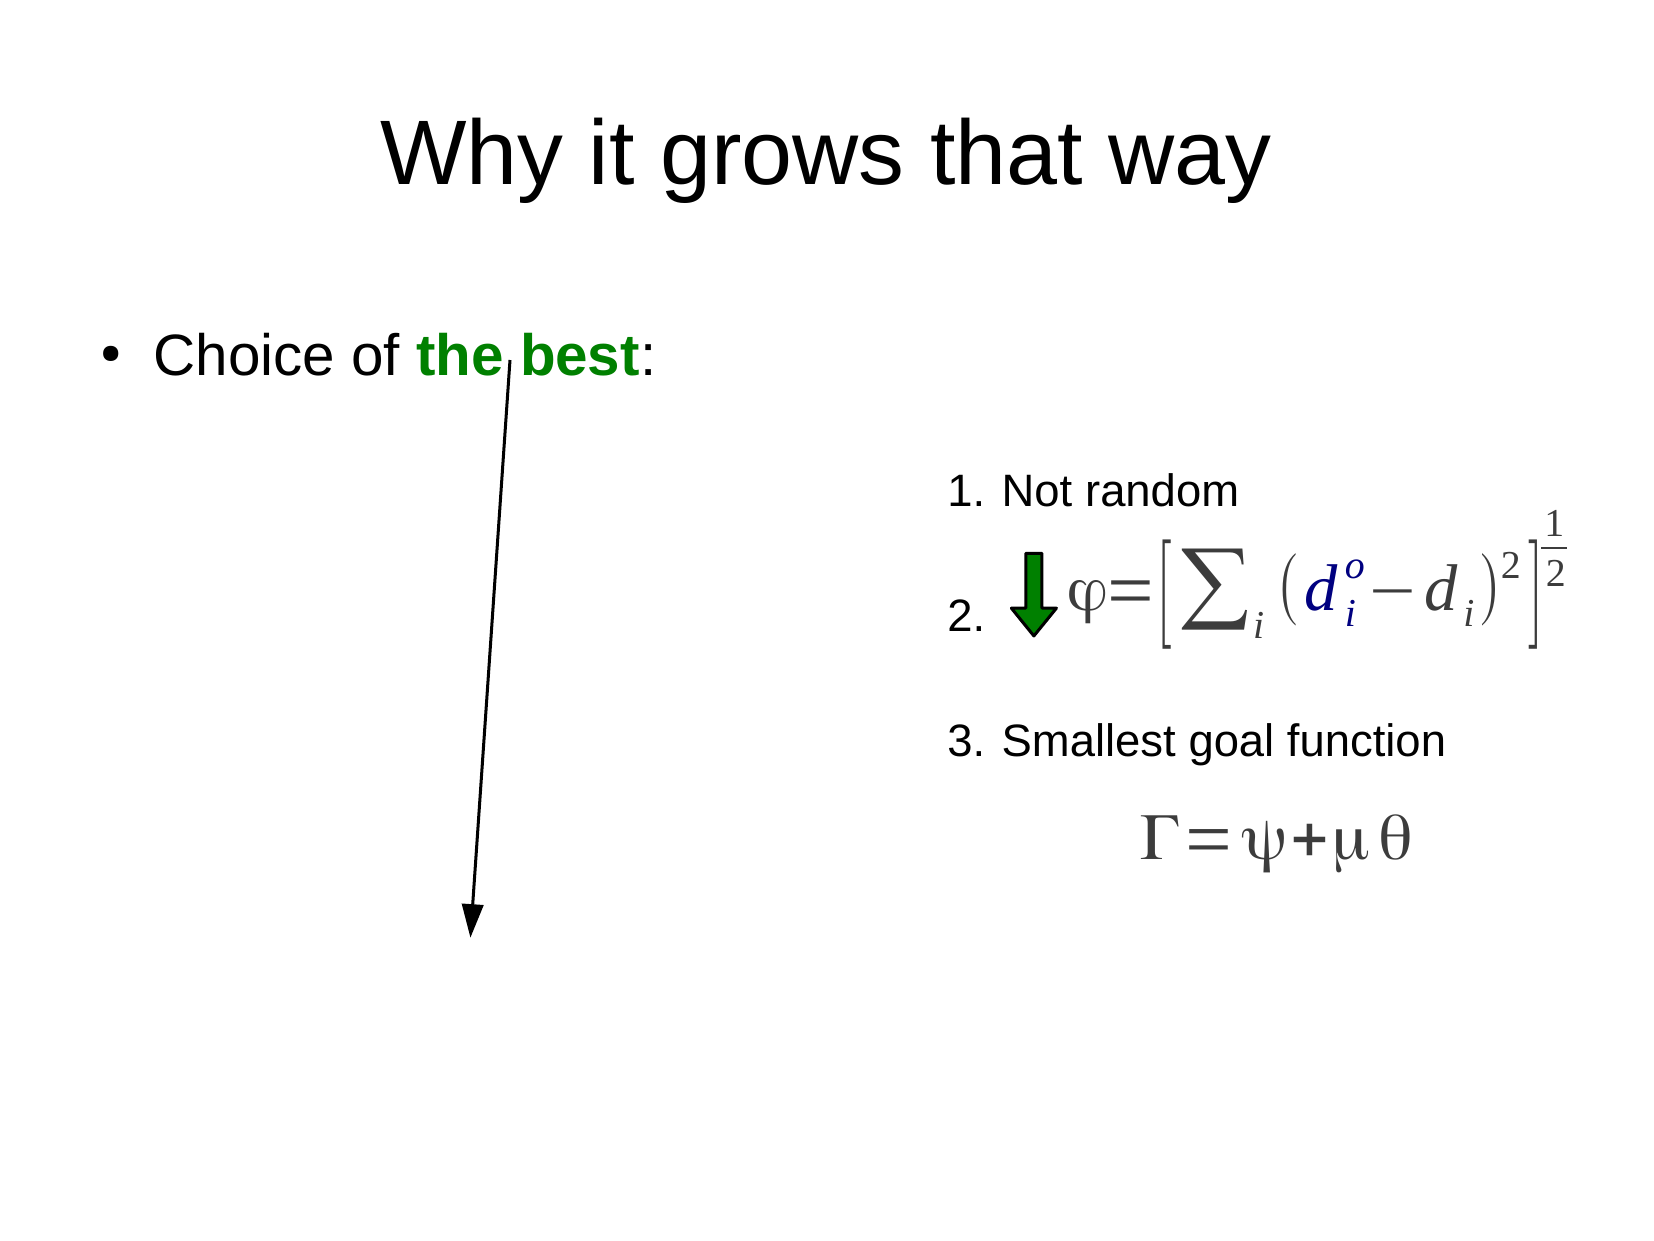

# Why it grows that way
Choice of the best:
 Not random
 Smallest goal function